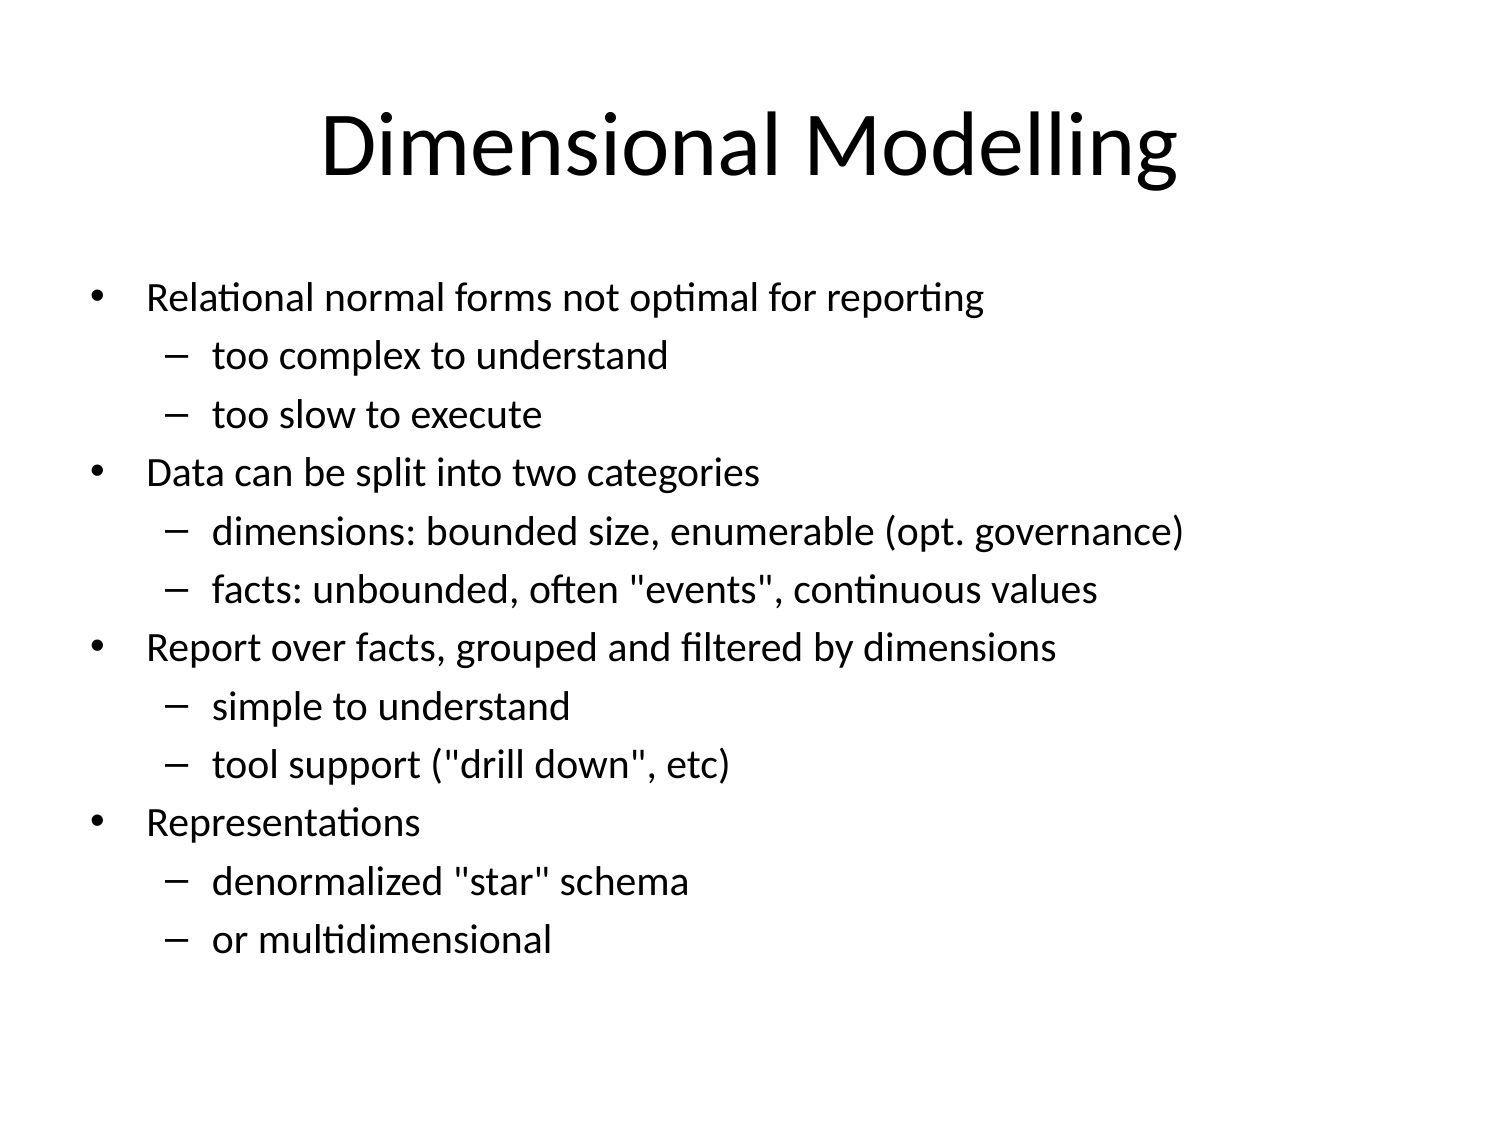

# Dimensional Modelling
Relational normal forms not optimal for reporting
too complex to understand
too slow to execute
Data can be split into two categories
dimensions: bounded size, enumerable (opt. governance)
facts: unbounded, often "events", continuous values
Report over facts, grouped and filtered by dimensions
simple to understand
tool support ("drill down", etc)
Representations
denormalized "star" schema
or multidimensional